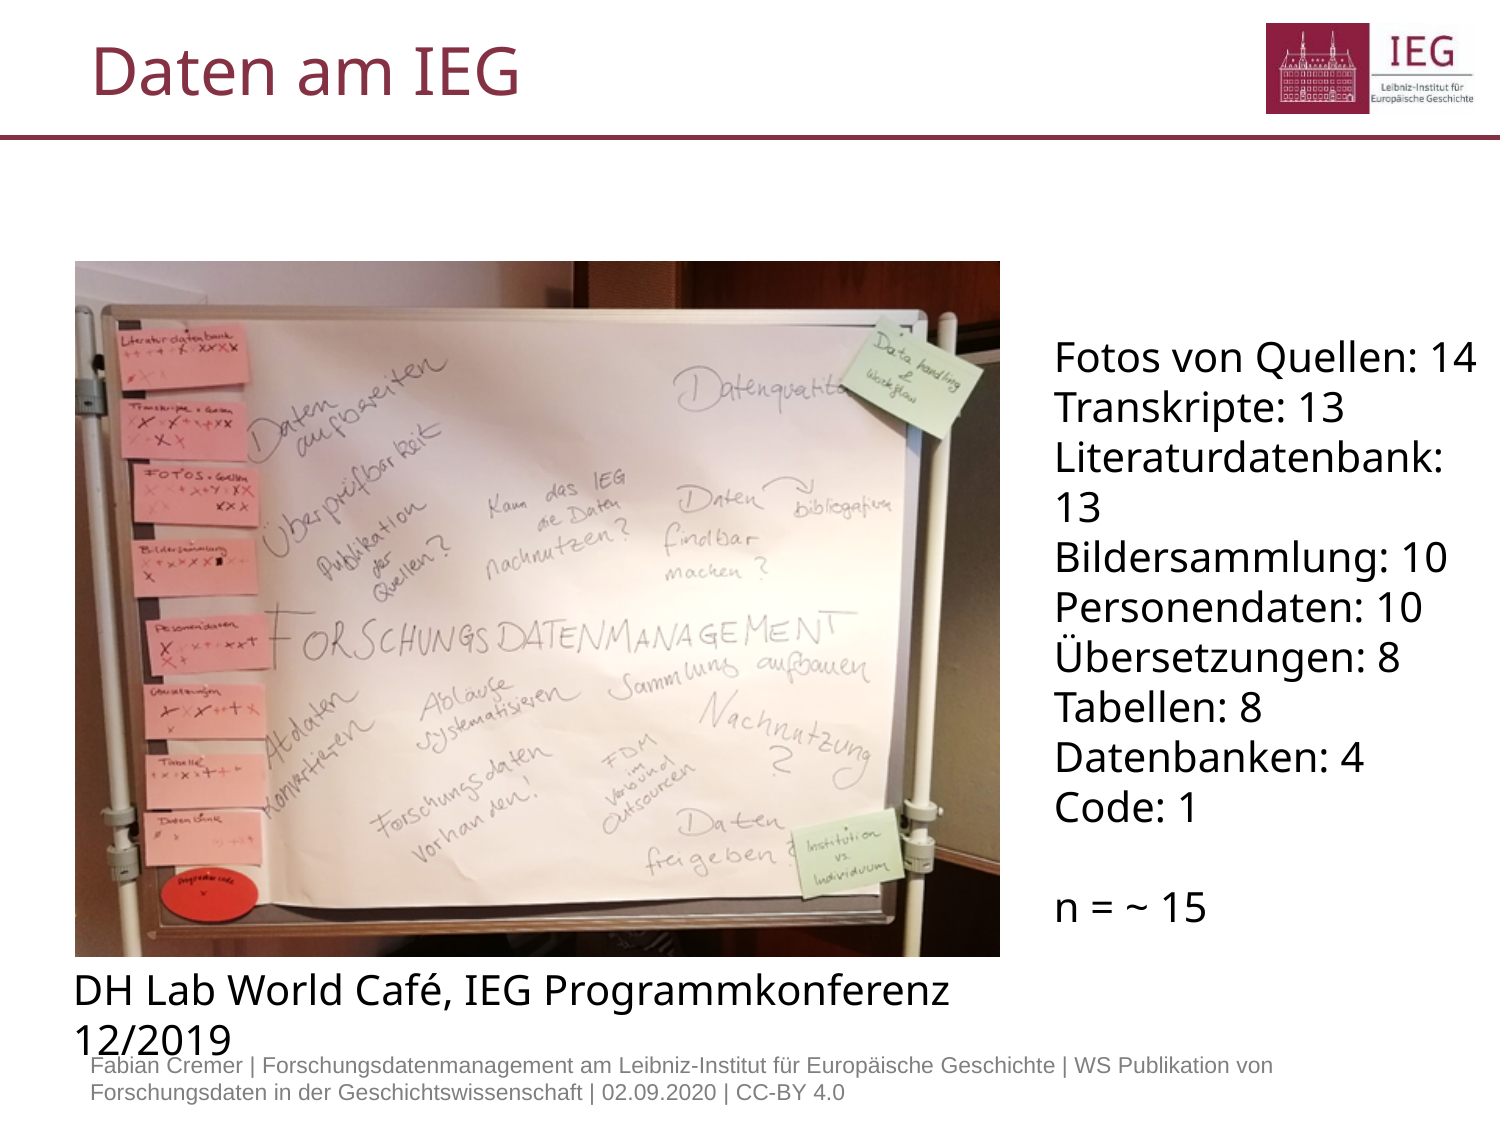

# Daten am IEG
Fotos von Quellen: 14
Transkripte: 13
Literaturdatenbank: 13
Bildersammlung: 10
Personendaten: 10
Übersetzungen: 8
Tabellen: 8
Datenbanken: 4
Code: 1
n = ~ 15
DH Lab World Café, IEG Programmkonferenz 12/2019
Fabian Cremer | Forschungsdatenmanagement am Leibniz-Institut für Europäische Geschichte | WS Publikation von Forschungsdaten in der Geschichtswissenschaft | 02.09.2020 | CC-BY 4.0